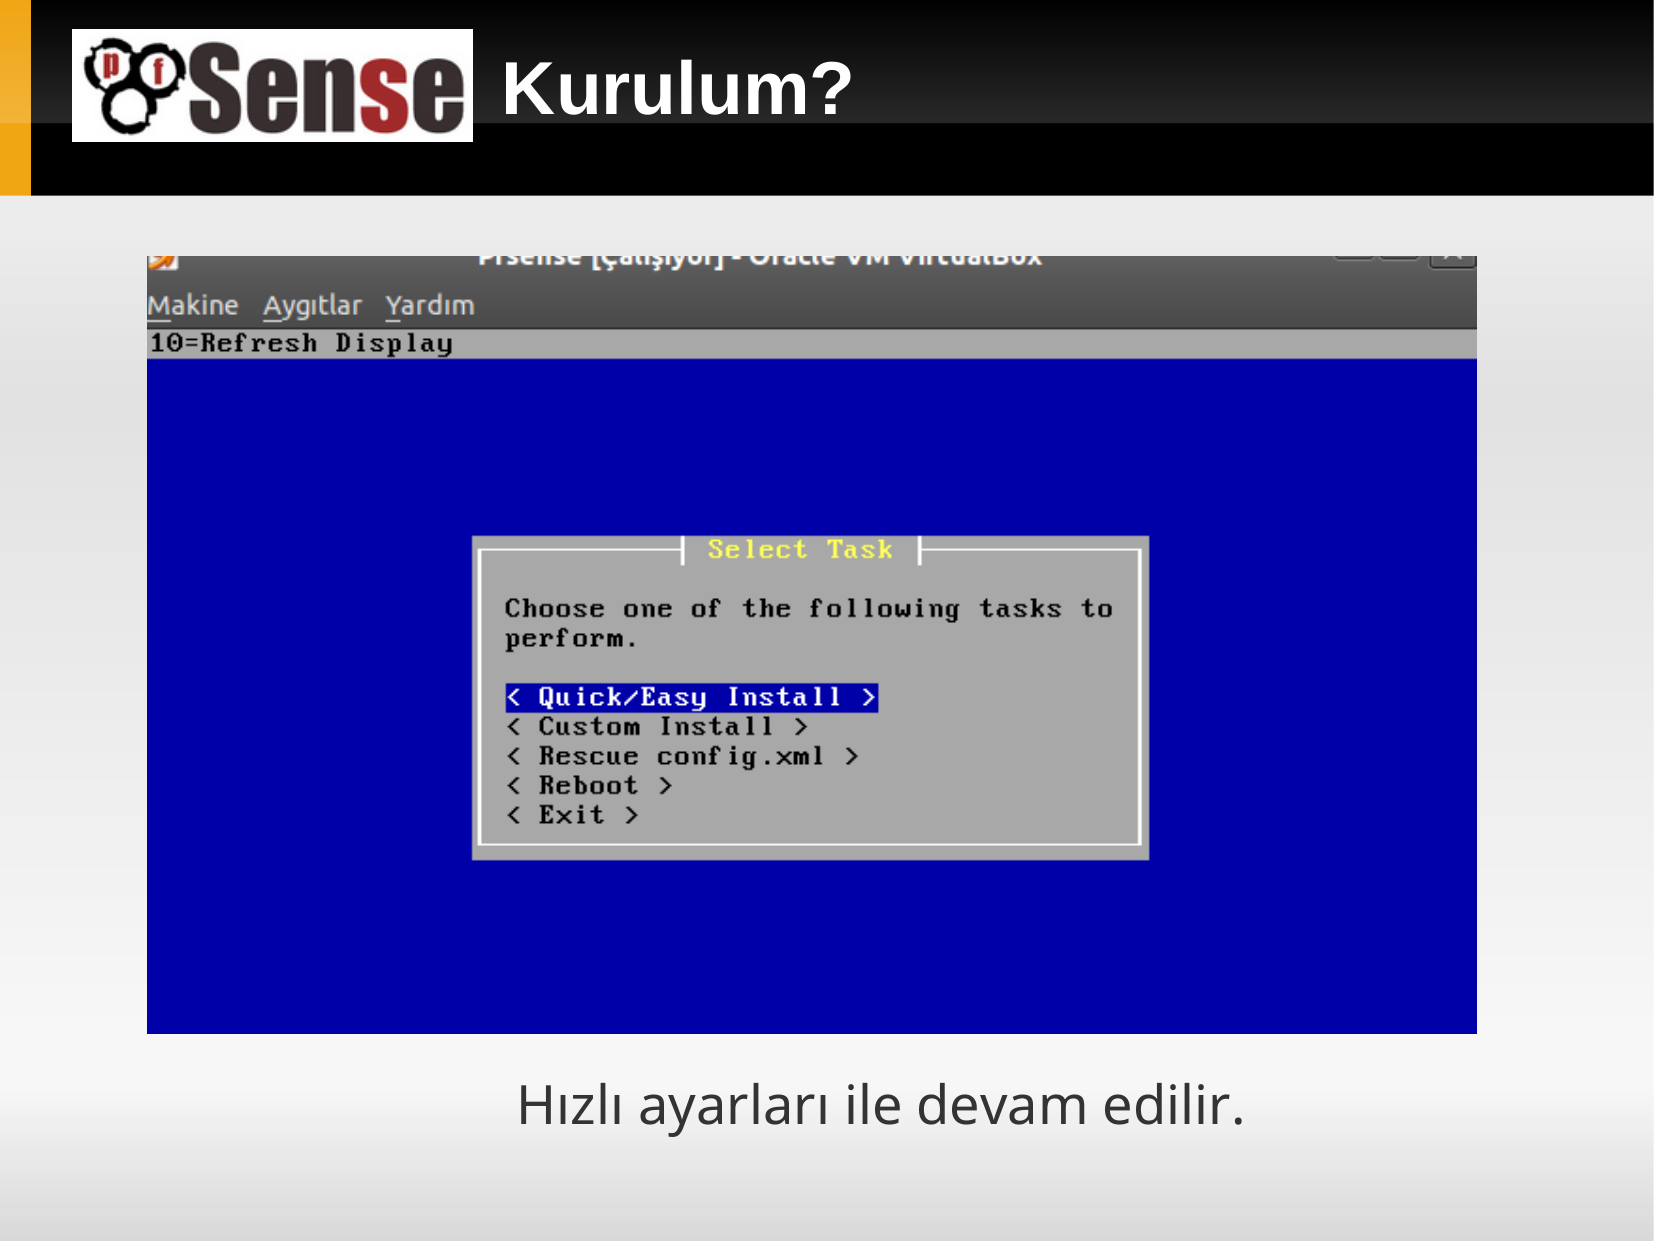

# Kurulum?
Hızlı ayarları ile devam edilir.